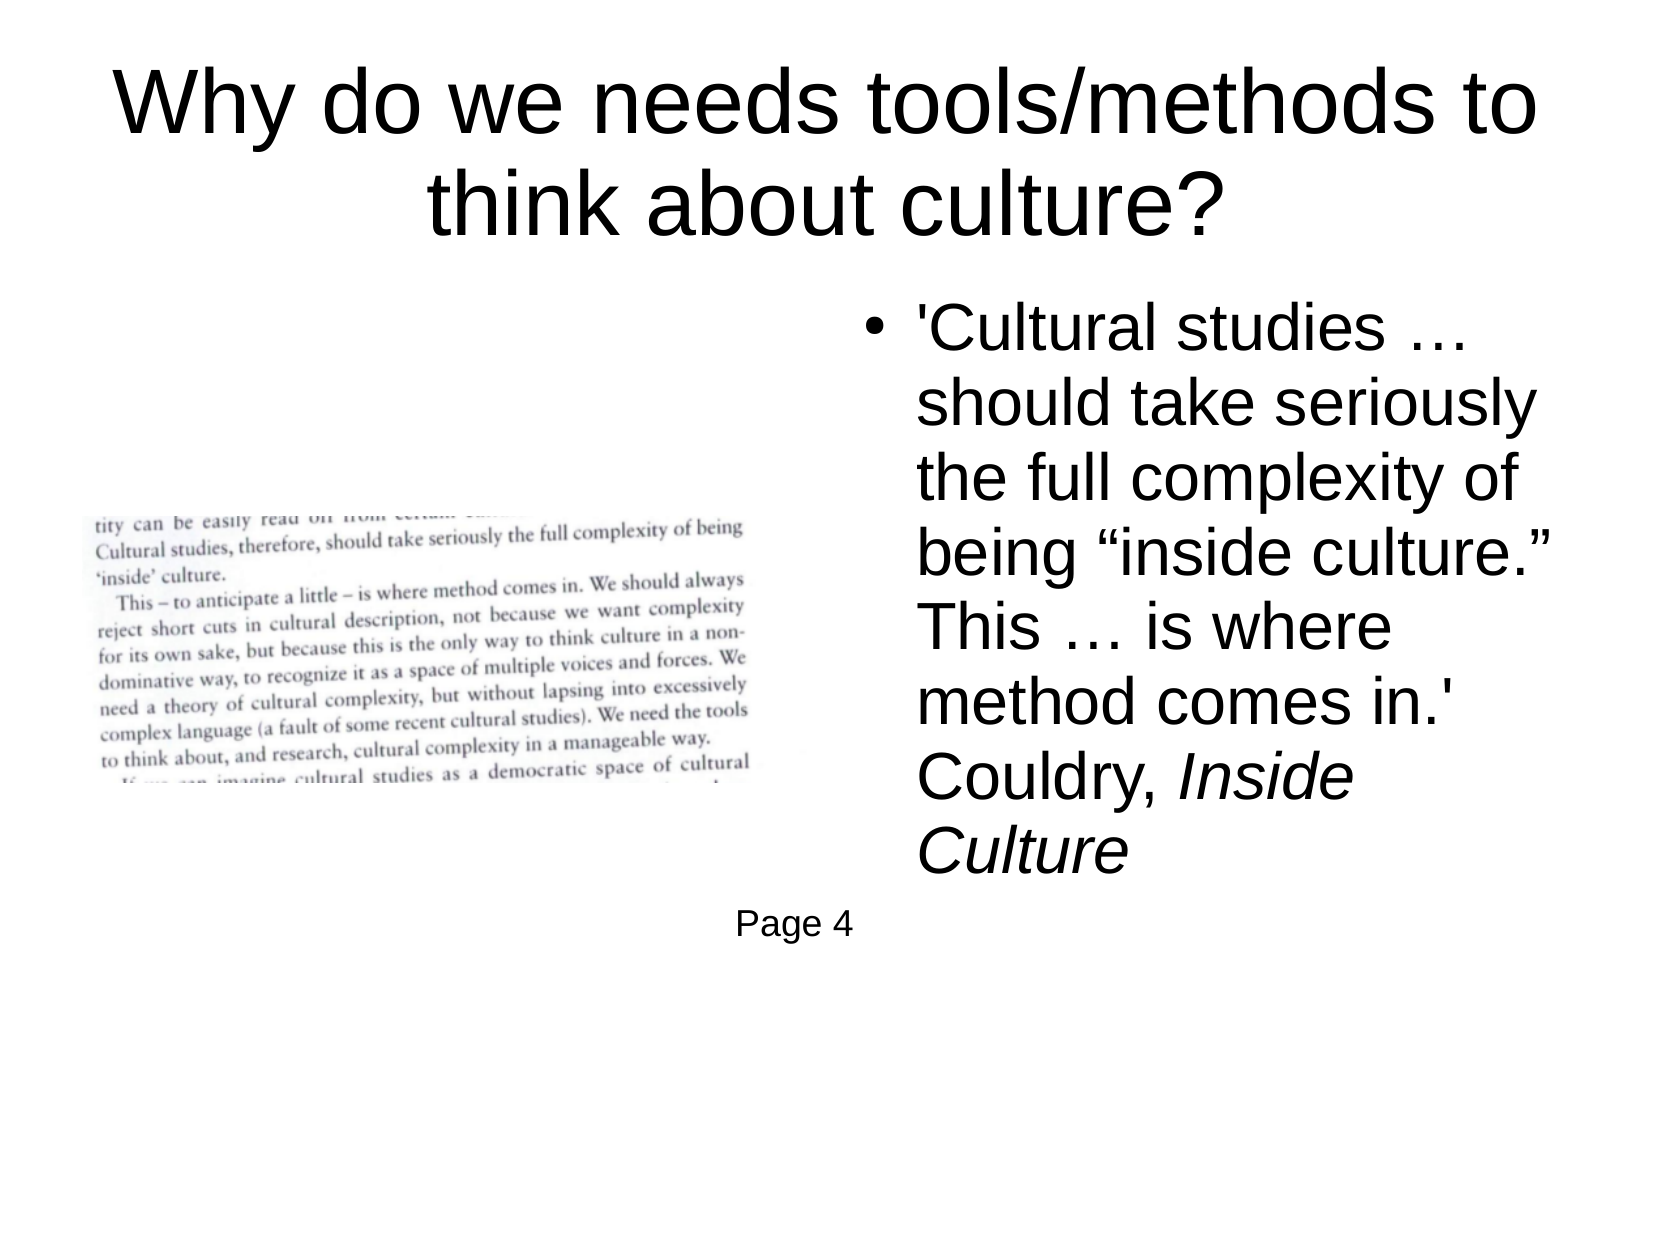

# Why do we needs tools/methods to think about culture?
'Cultural studies … should take seriously the full complexity of being “inside culture.” This … is where method comes in.' Couldry, Inside Culture
Page 4